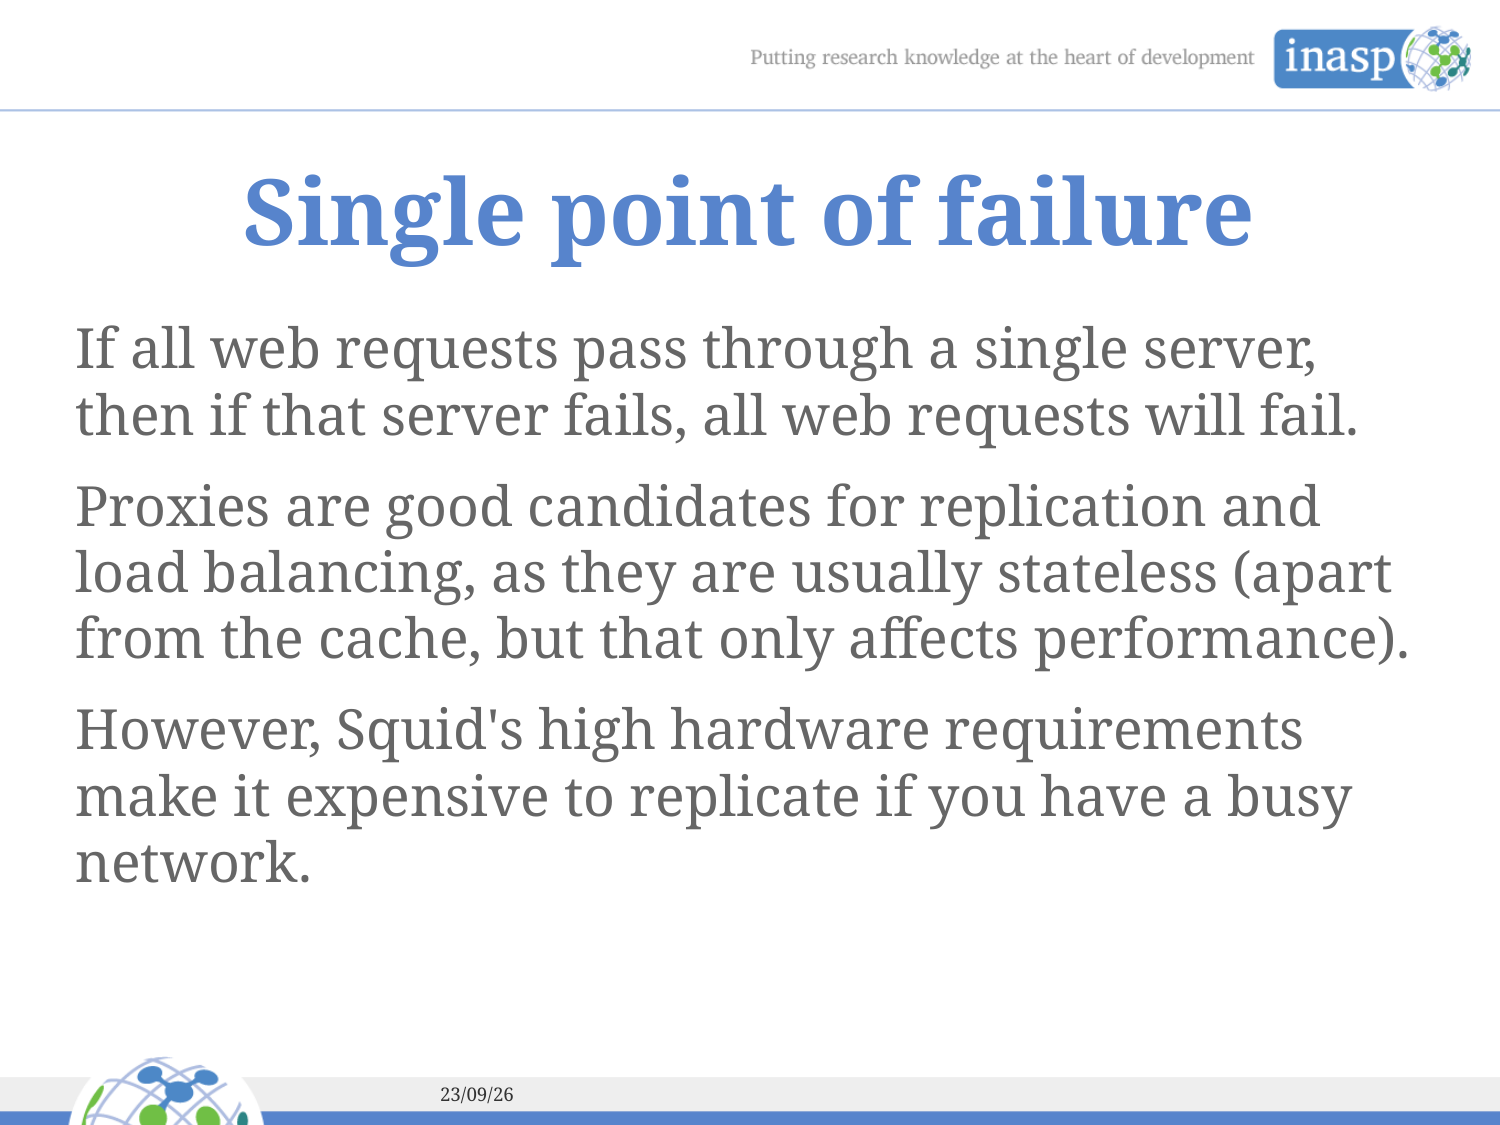

# Single point of failure
If all web requests pass through a single server, then if that server fails, all web requests will fail.
Proxies are good candidates for replication and load balancing, as they are usually stateless (apart from the cache, but that only affects performance).
However, Squid's high hardware requirements make it expensive to replicate if you have a busy network.